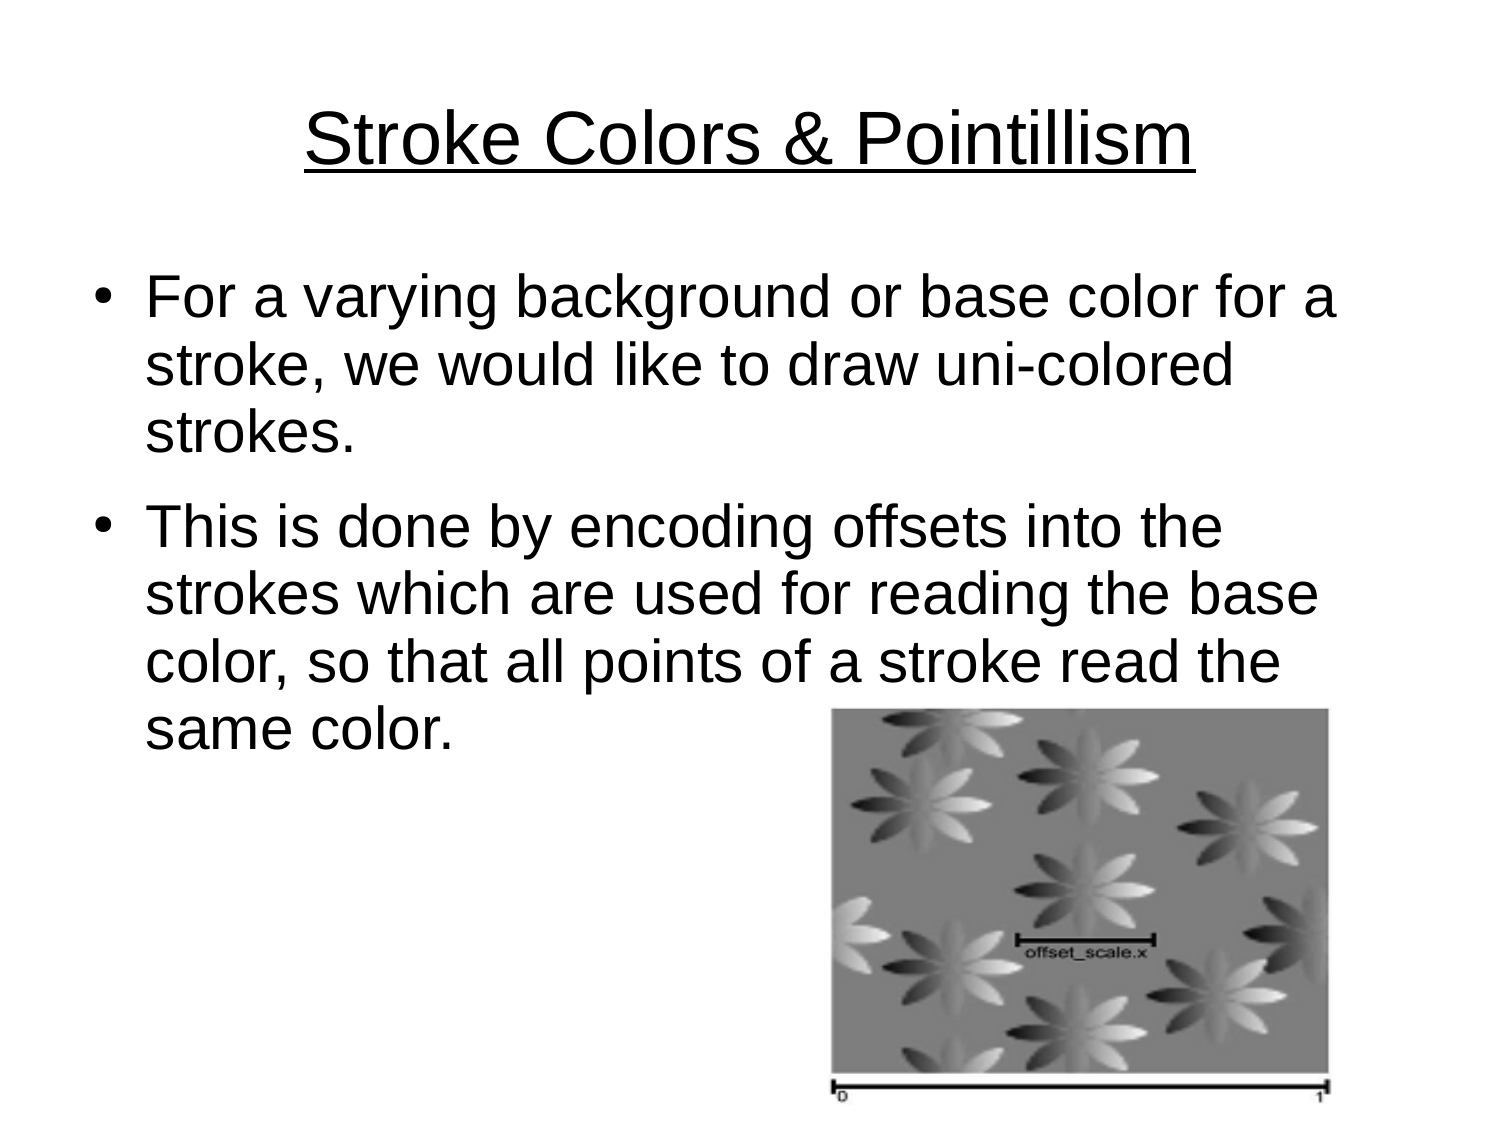

# Stroke Colors & Pointillism
For a varying background or base color for a stroke, we would like to draw uni-colored strokes.
This is done by encoding offsets into the strokes which are used for reading the base color, so that all points of a stroke read the same color.